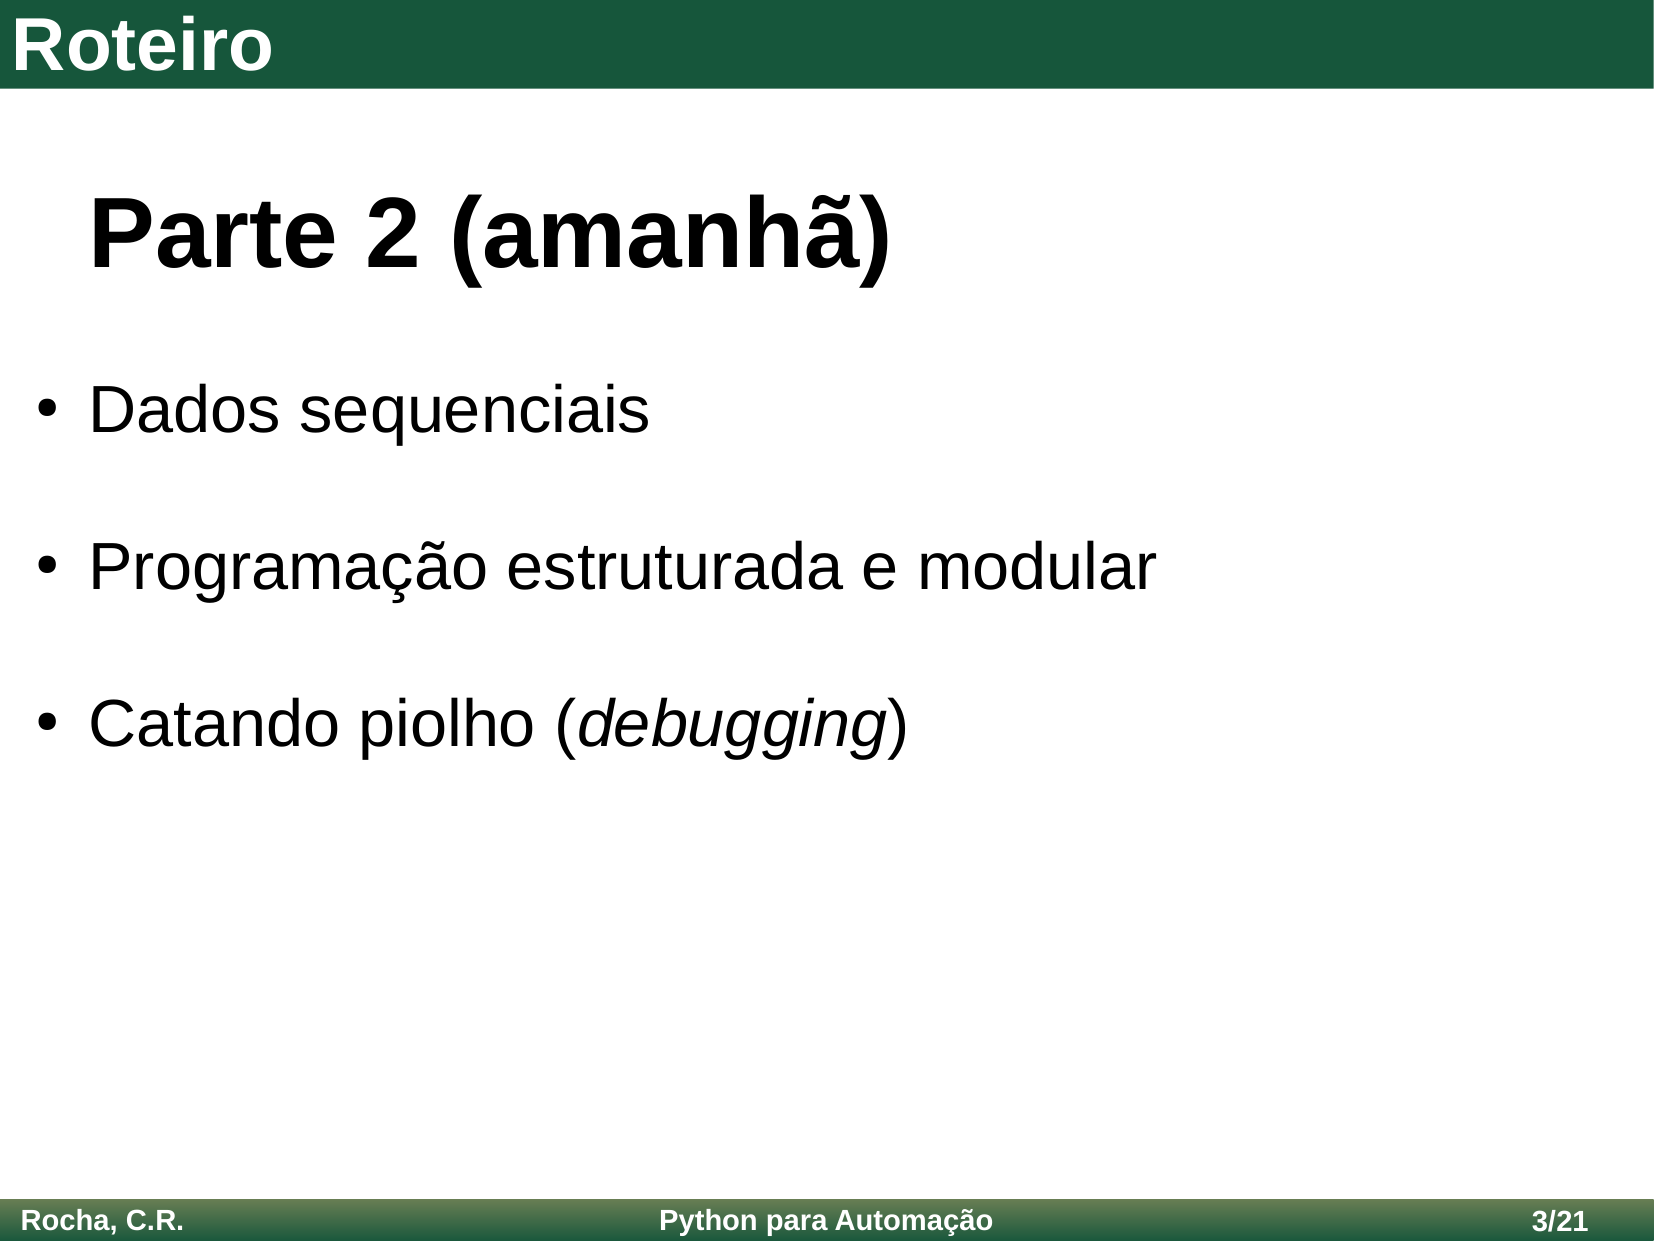

# Roteiro
Parte 2 (amanhã)
Dados sequenciais
Programação estruturada e modular
Catando piolho (debugging)